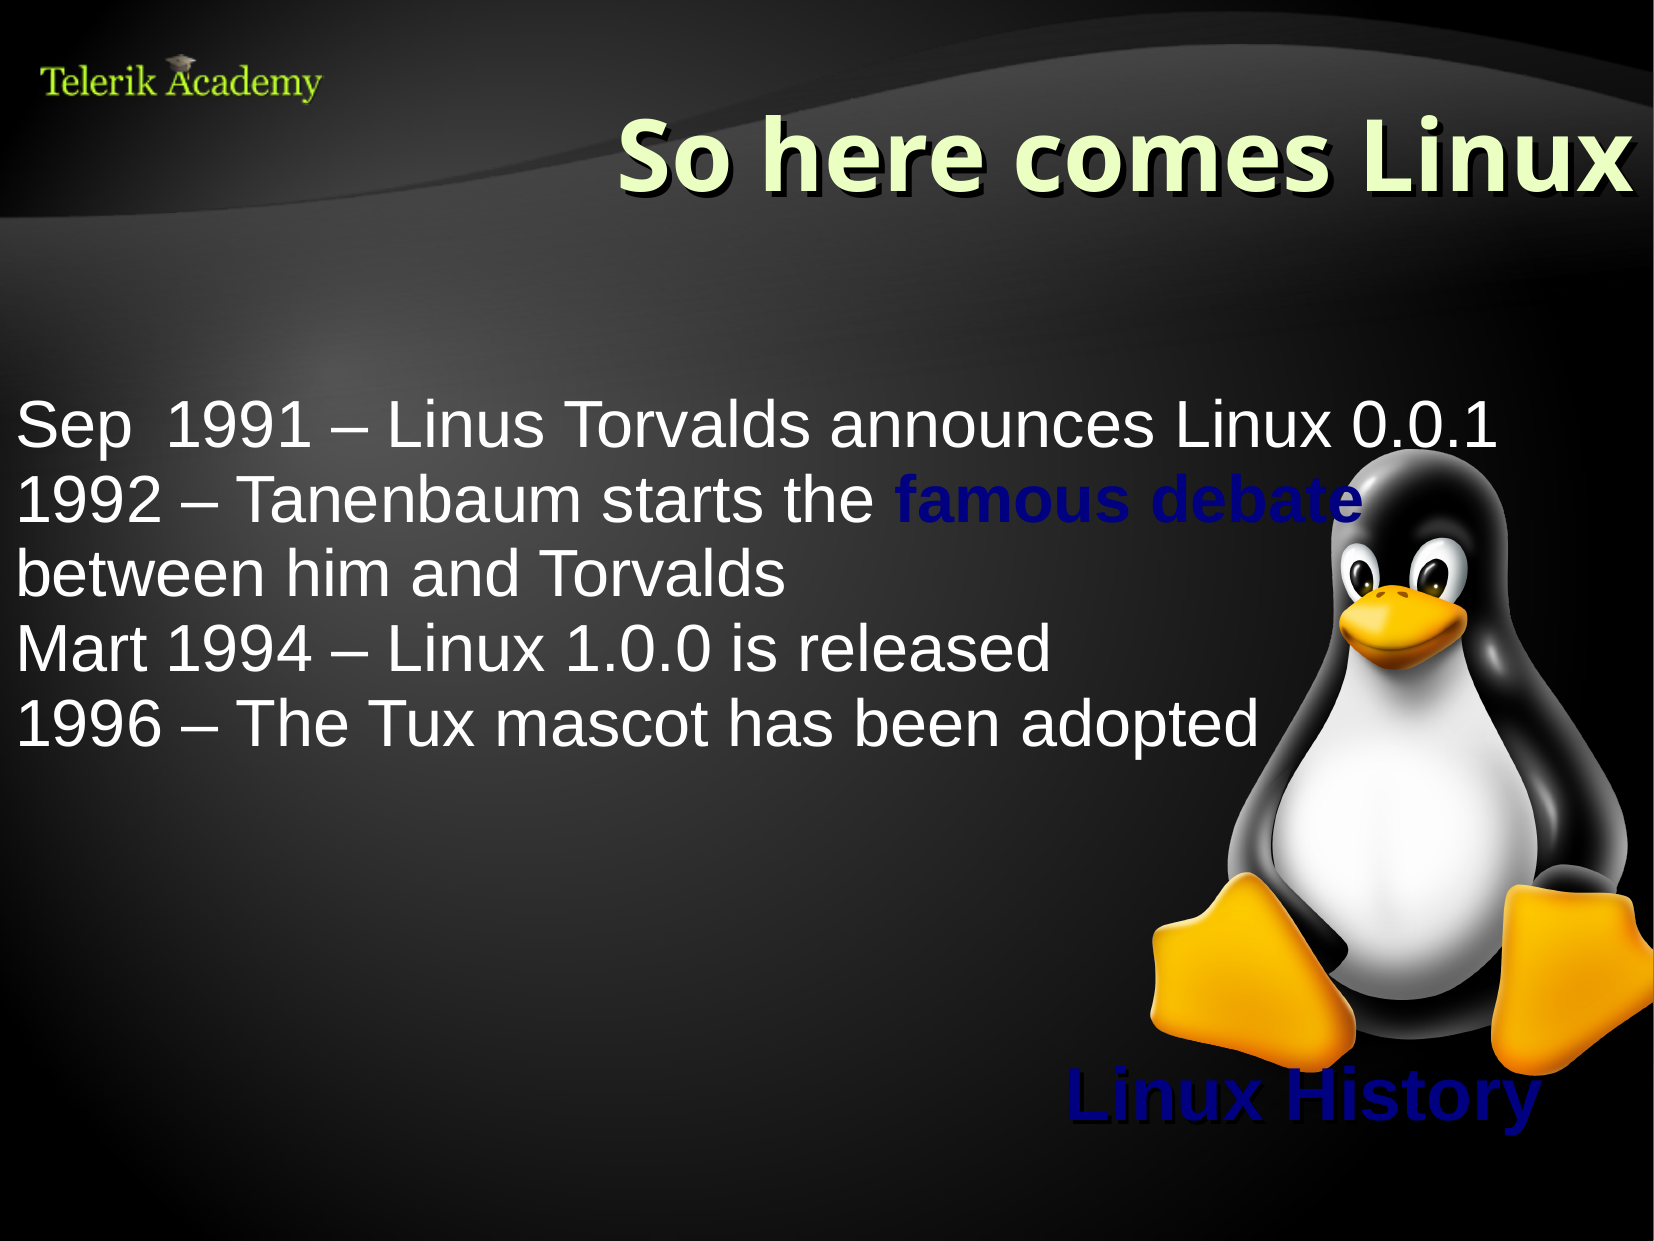

# So here comes Linux
Sep	1991 – Linus Torvalds announces Linux 0.0.1
1992 – Tanenbaum starts the famous debate between him and Torvalds
Mart	1994 – Linux 1.0.0 is released
1996 – The Tux mascot has been adopted
Linux History